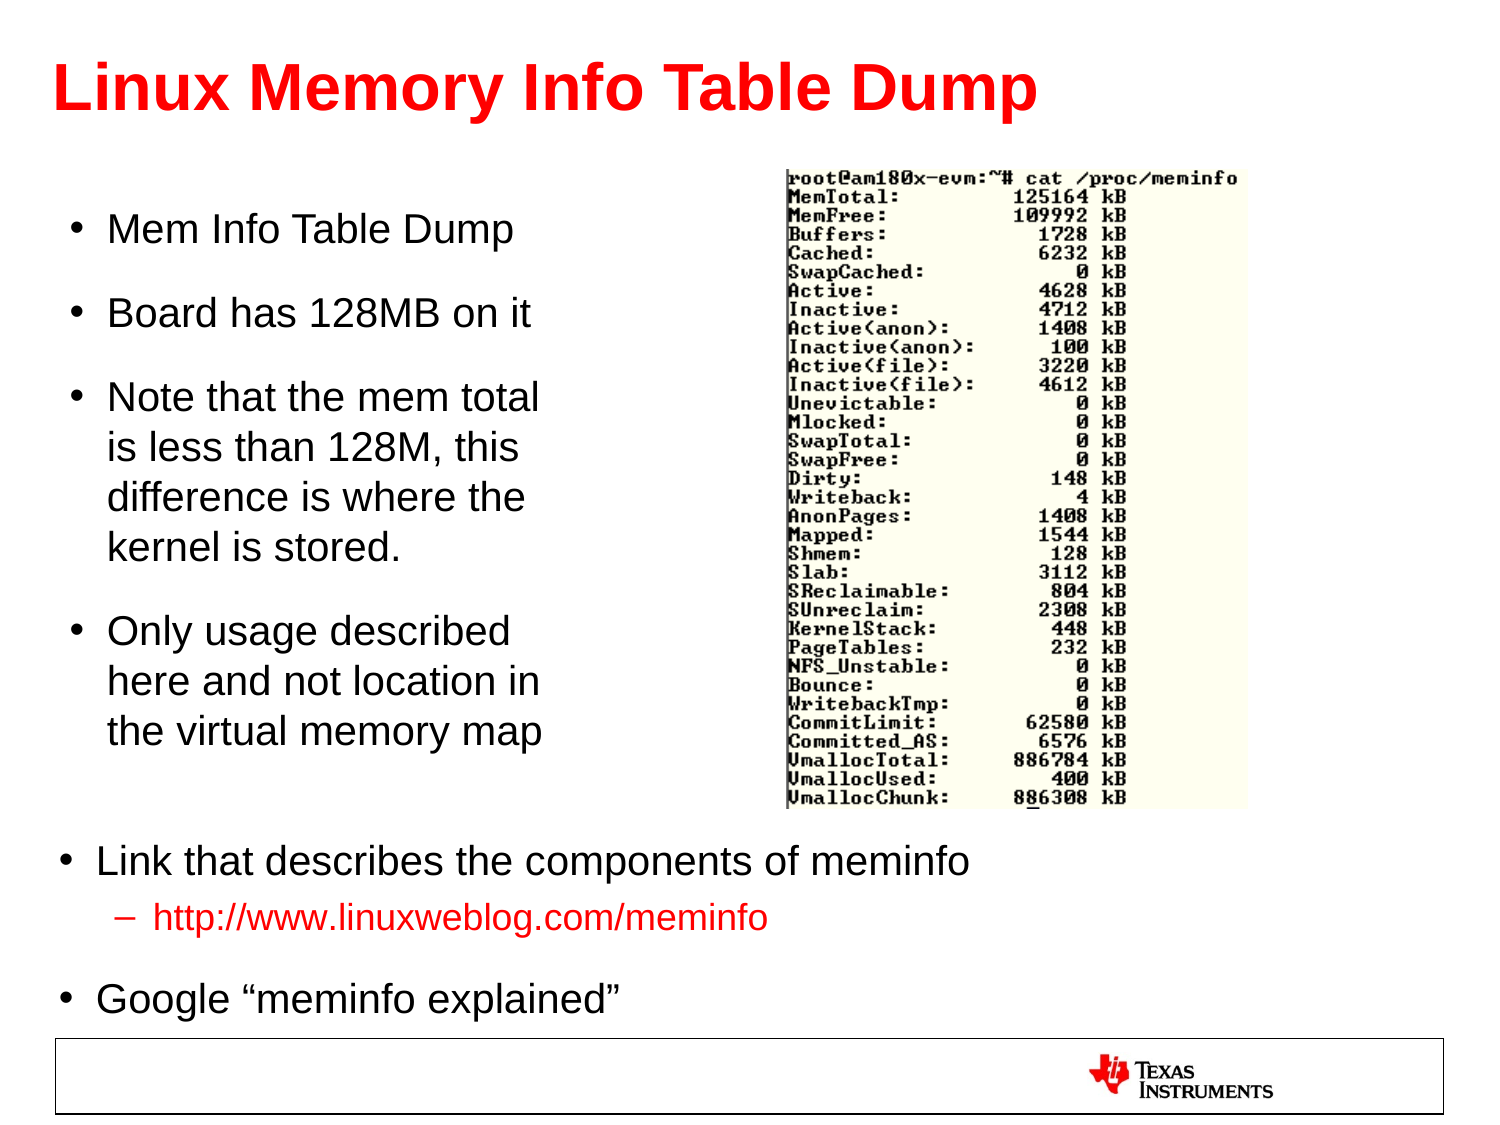

# Linux Memory Info Table Dump
Mem Info Table Dump
Board has 128MB on it
Note that the mem total is less than 128M, this difference is where the kernel is stored.
Only usage described here and not location in the virtual memory map
Link that describes the components of meminfo
http://www.linuxweblog.com/meminfo
Google “meminfo explained”